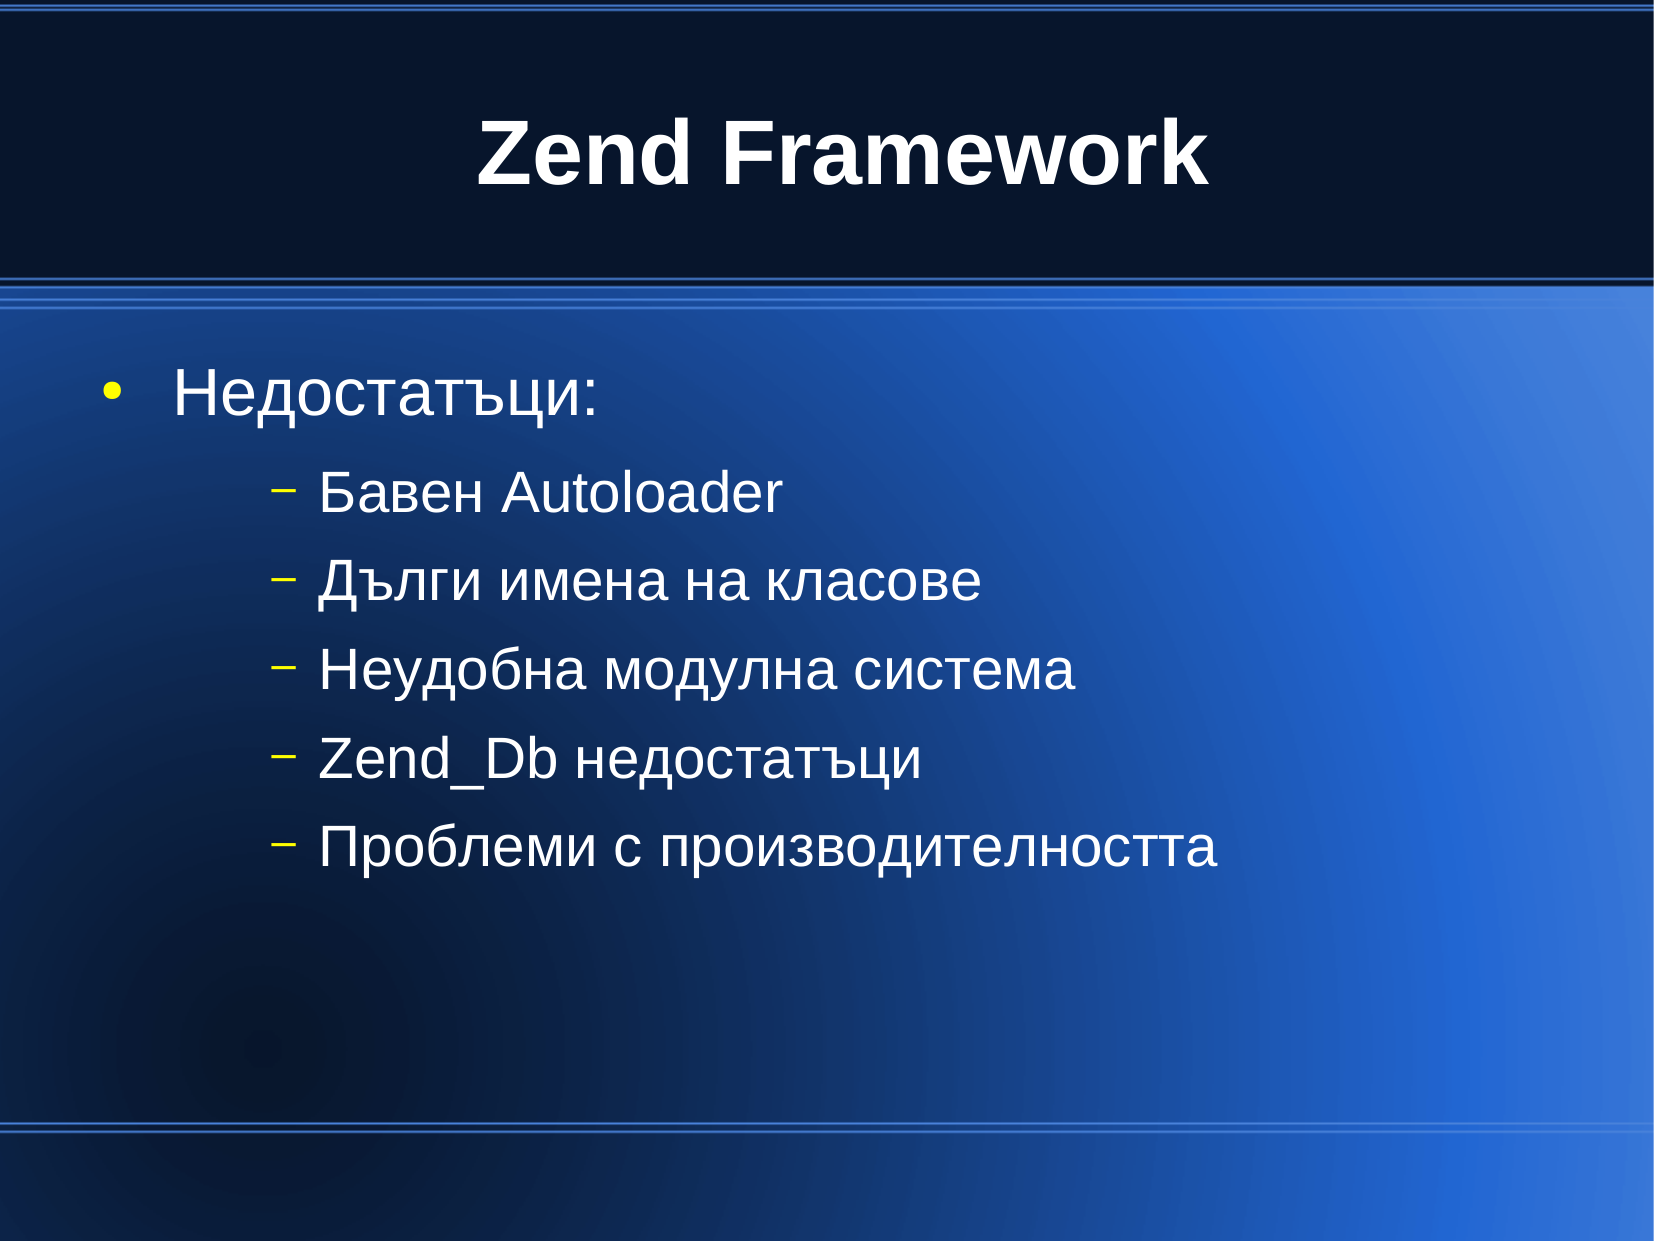

# Zend Framework
 Недостатъци:
Бавен Autoloader
Дълги имена на класове
Неудобна модулна система
Zend_Db недостатъци
Проблеми с производителността